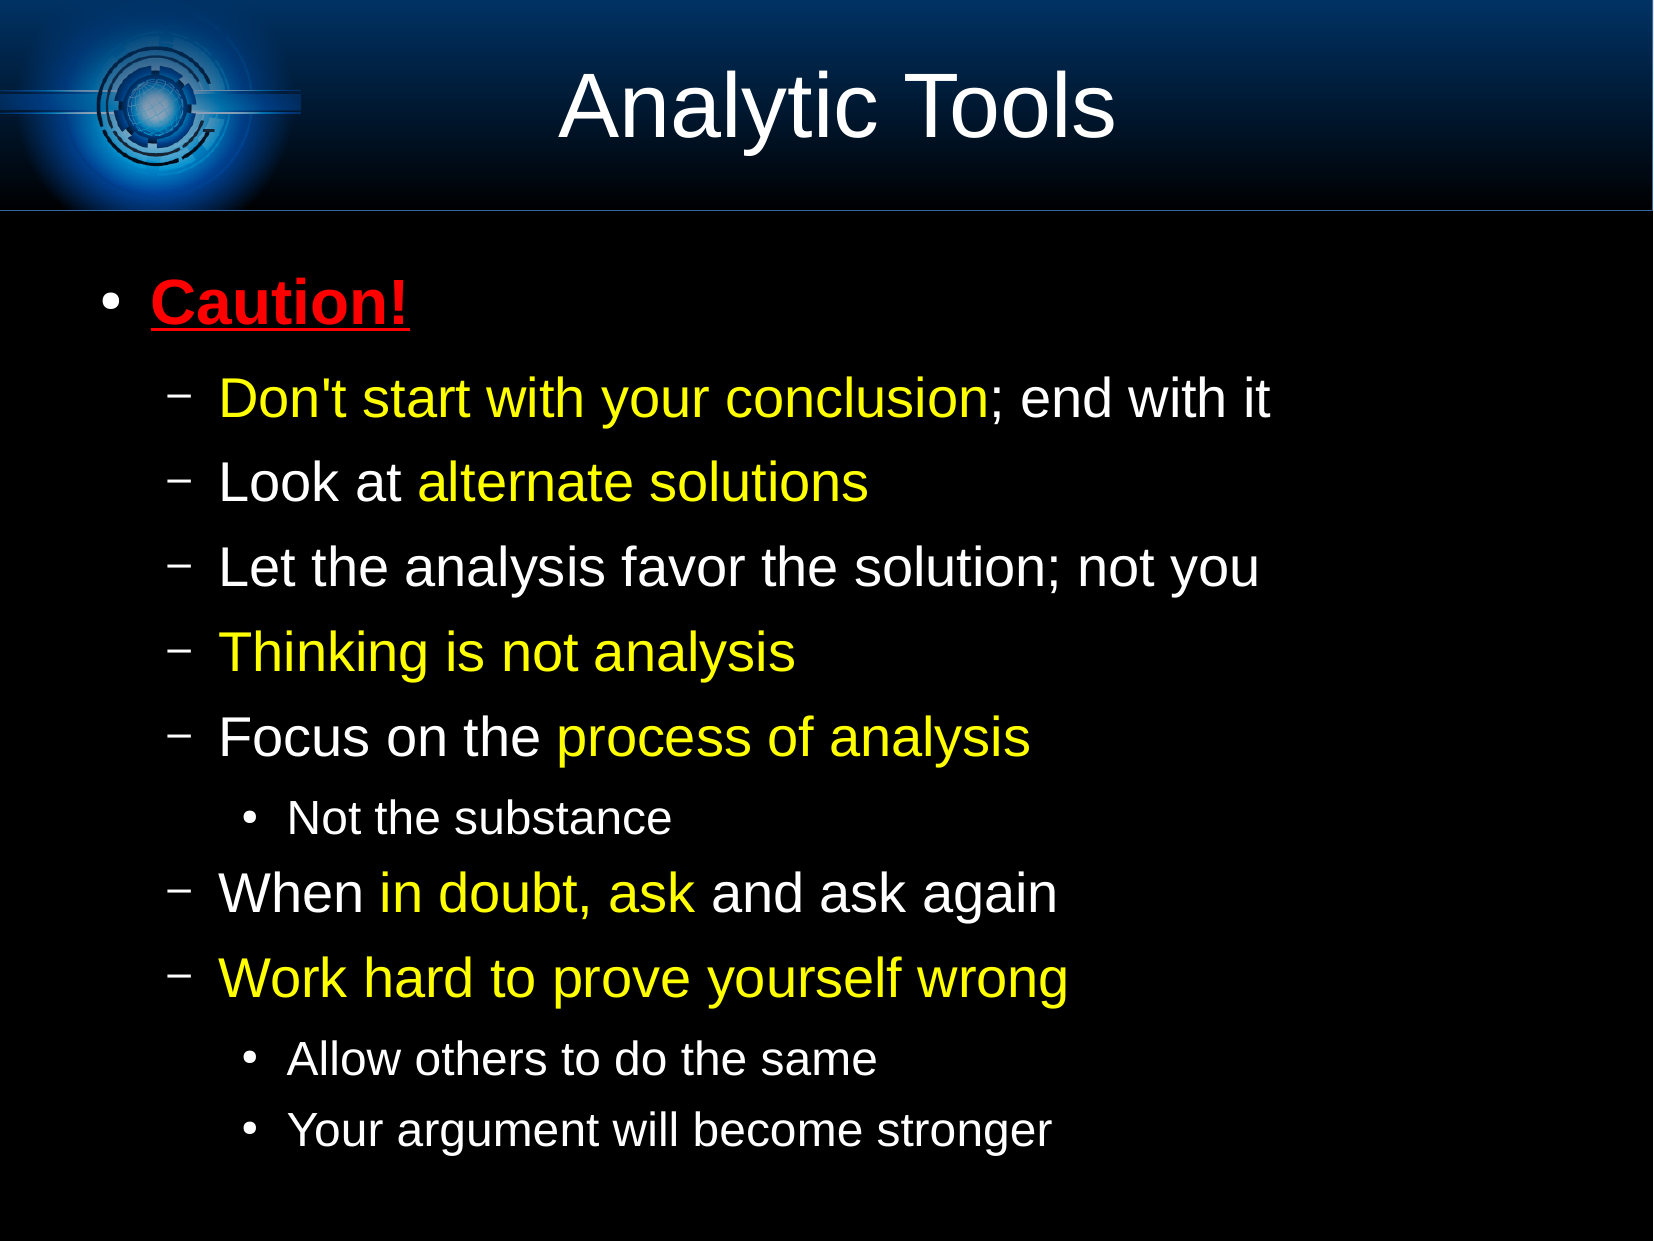

# Analytic Tools
Caution!
Don't start with your conclusion; end with it
Look at alternate solutions
Let the analysis favor the solution; not you
Thinking is not analysis
Focus on the process of analysis
Not the substance
When in doubt, ask and ask again
Work hard to prove yourself wrong
Allow others to do the same
Your argument will become stronger